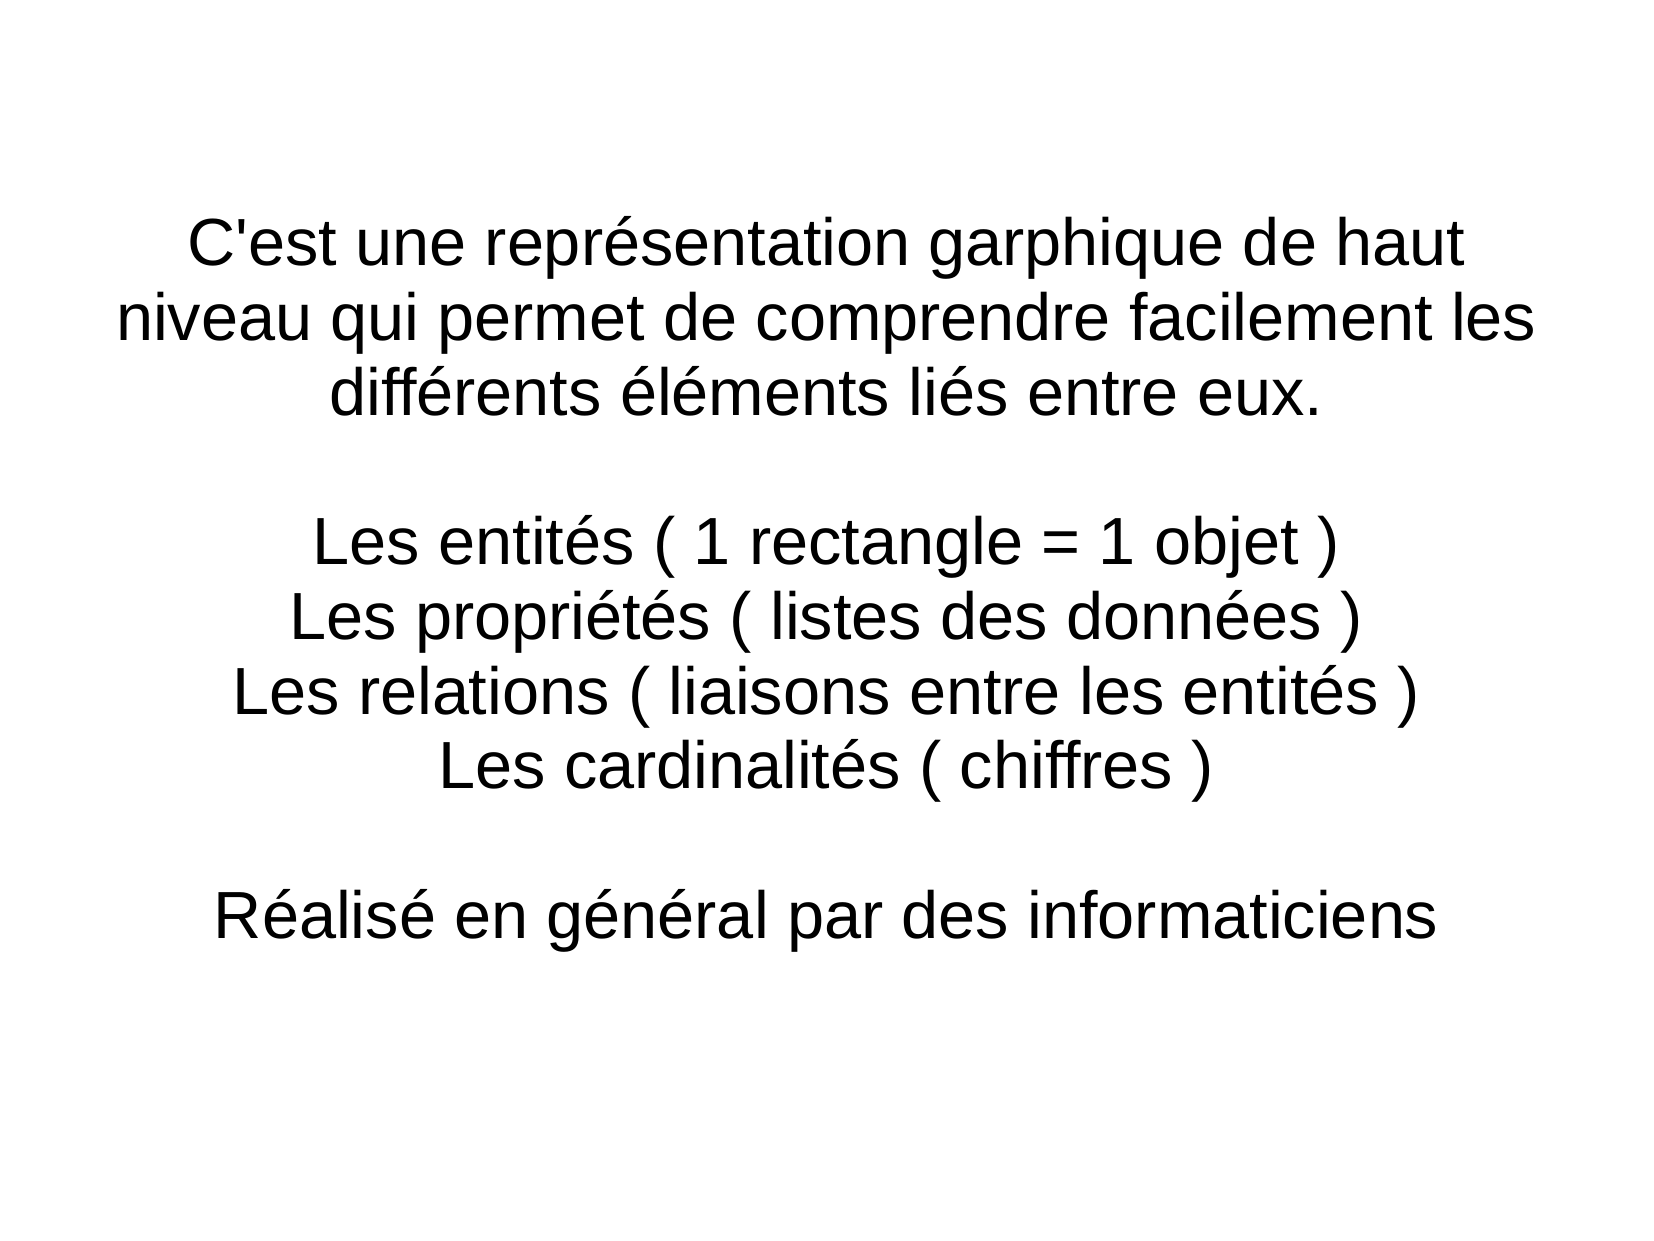

# C'est une représentation garphique de haut niveau qui permet de comprendre facilement les différents éléments liés entre eux.
Les entités ( 1 rectangle = 1 objet )
Les propriétés ( listes des données )
Les relations ( liaisons entre les entités )
Les cardinalités ( chiffres )
Réalisé en général par des informaticiens